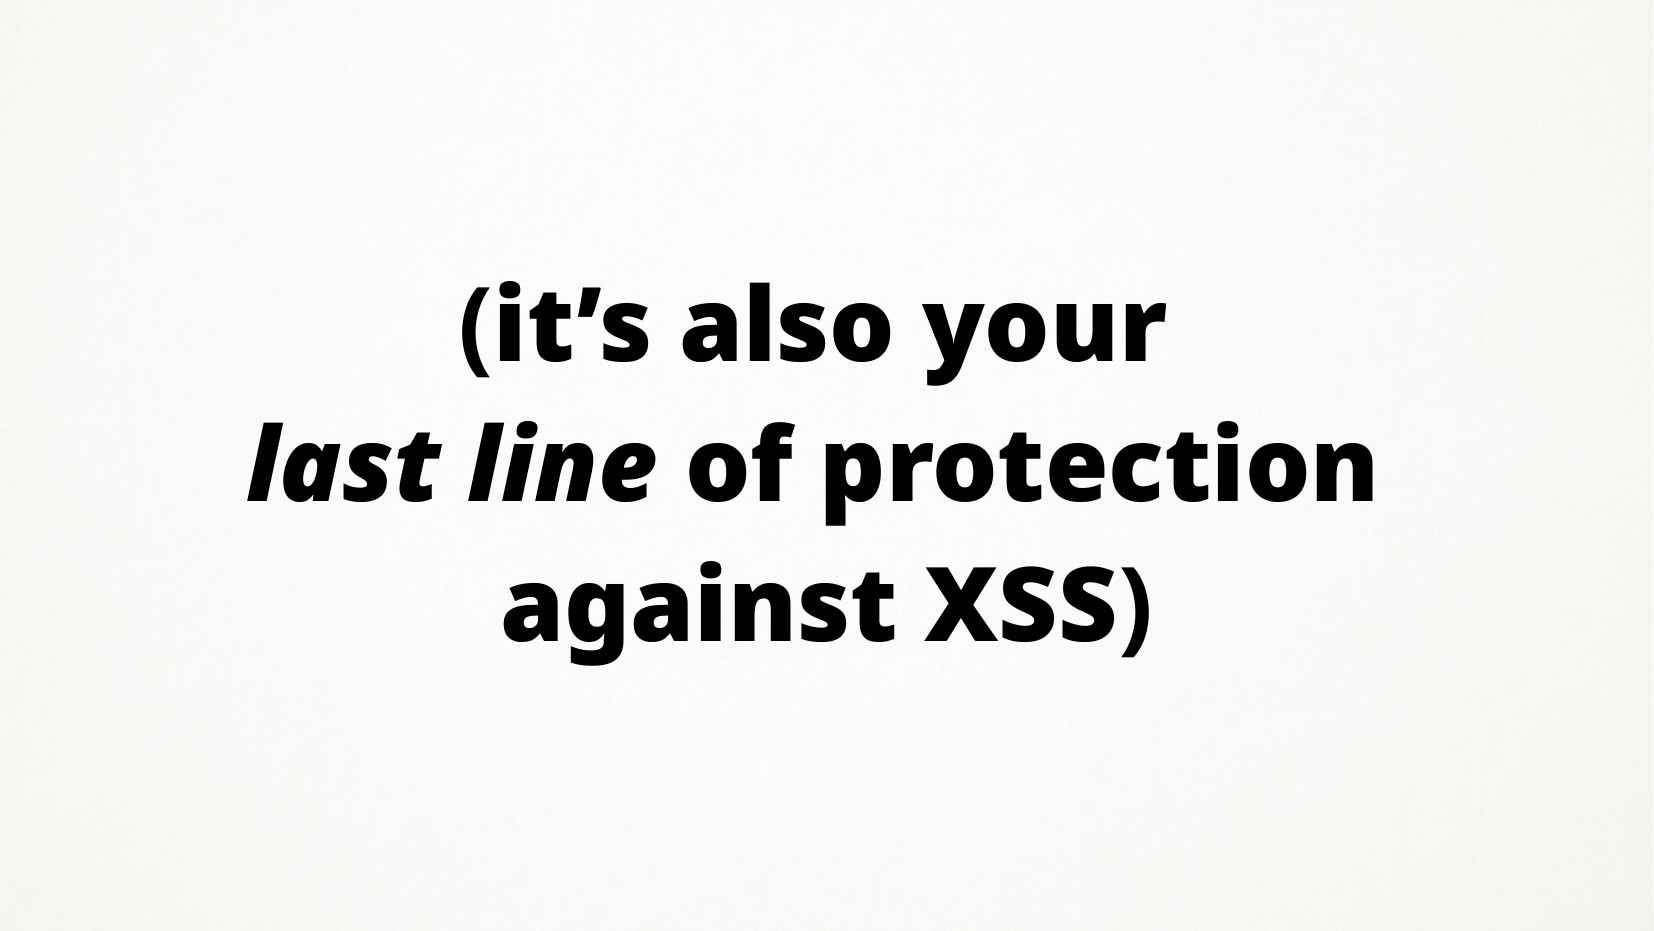

# (it’s also your last line of protection against XSS)